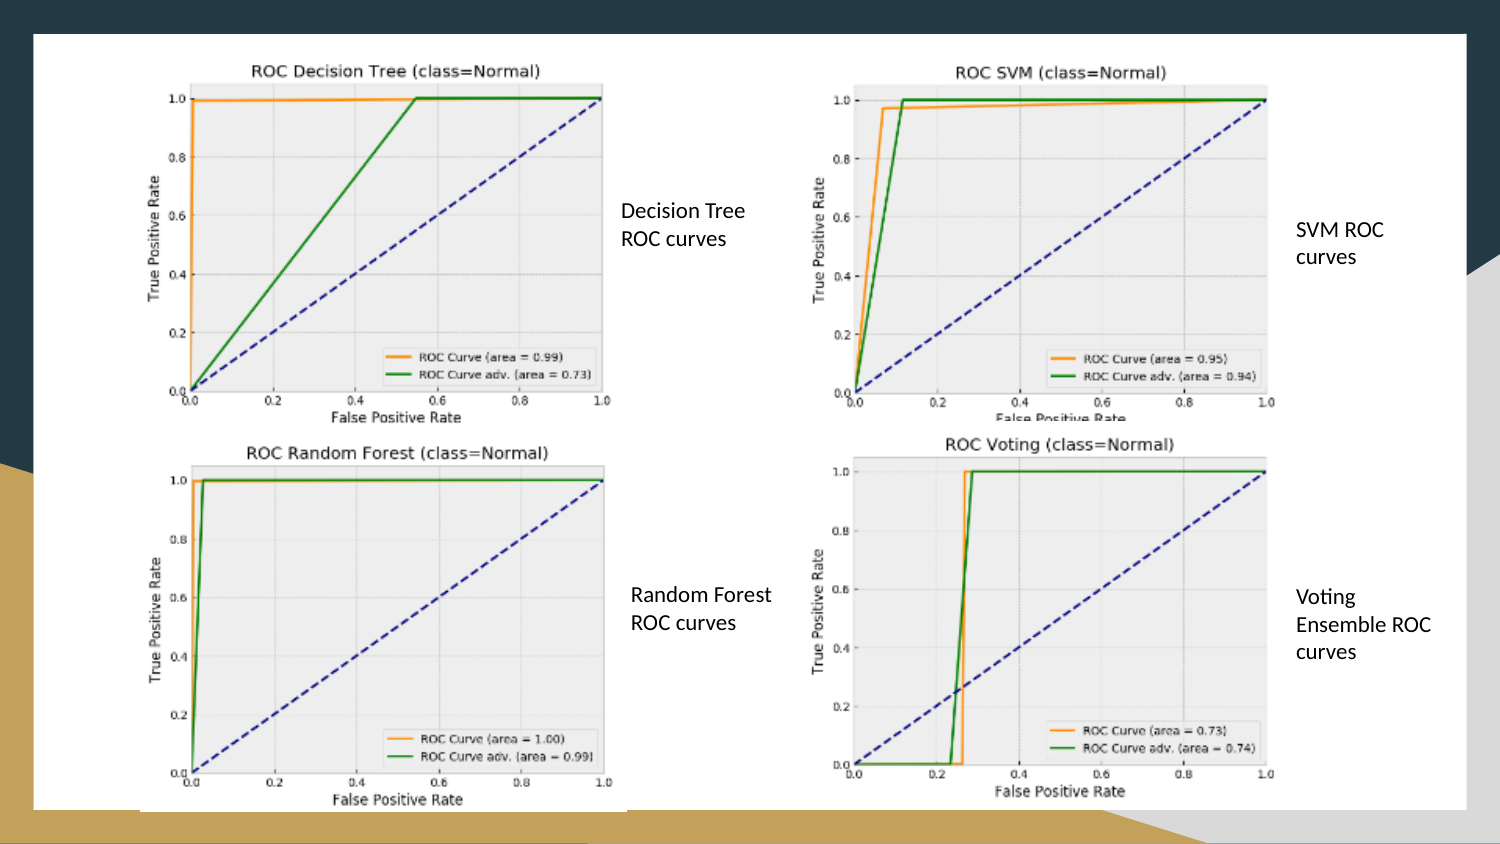

#
Decision Tree ROC curves
SVM ROC curves
Random Forest ROC curves
Voting Ensemble ROC curves